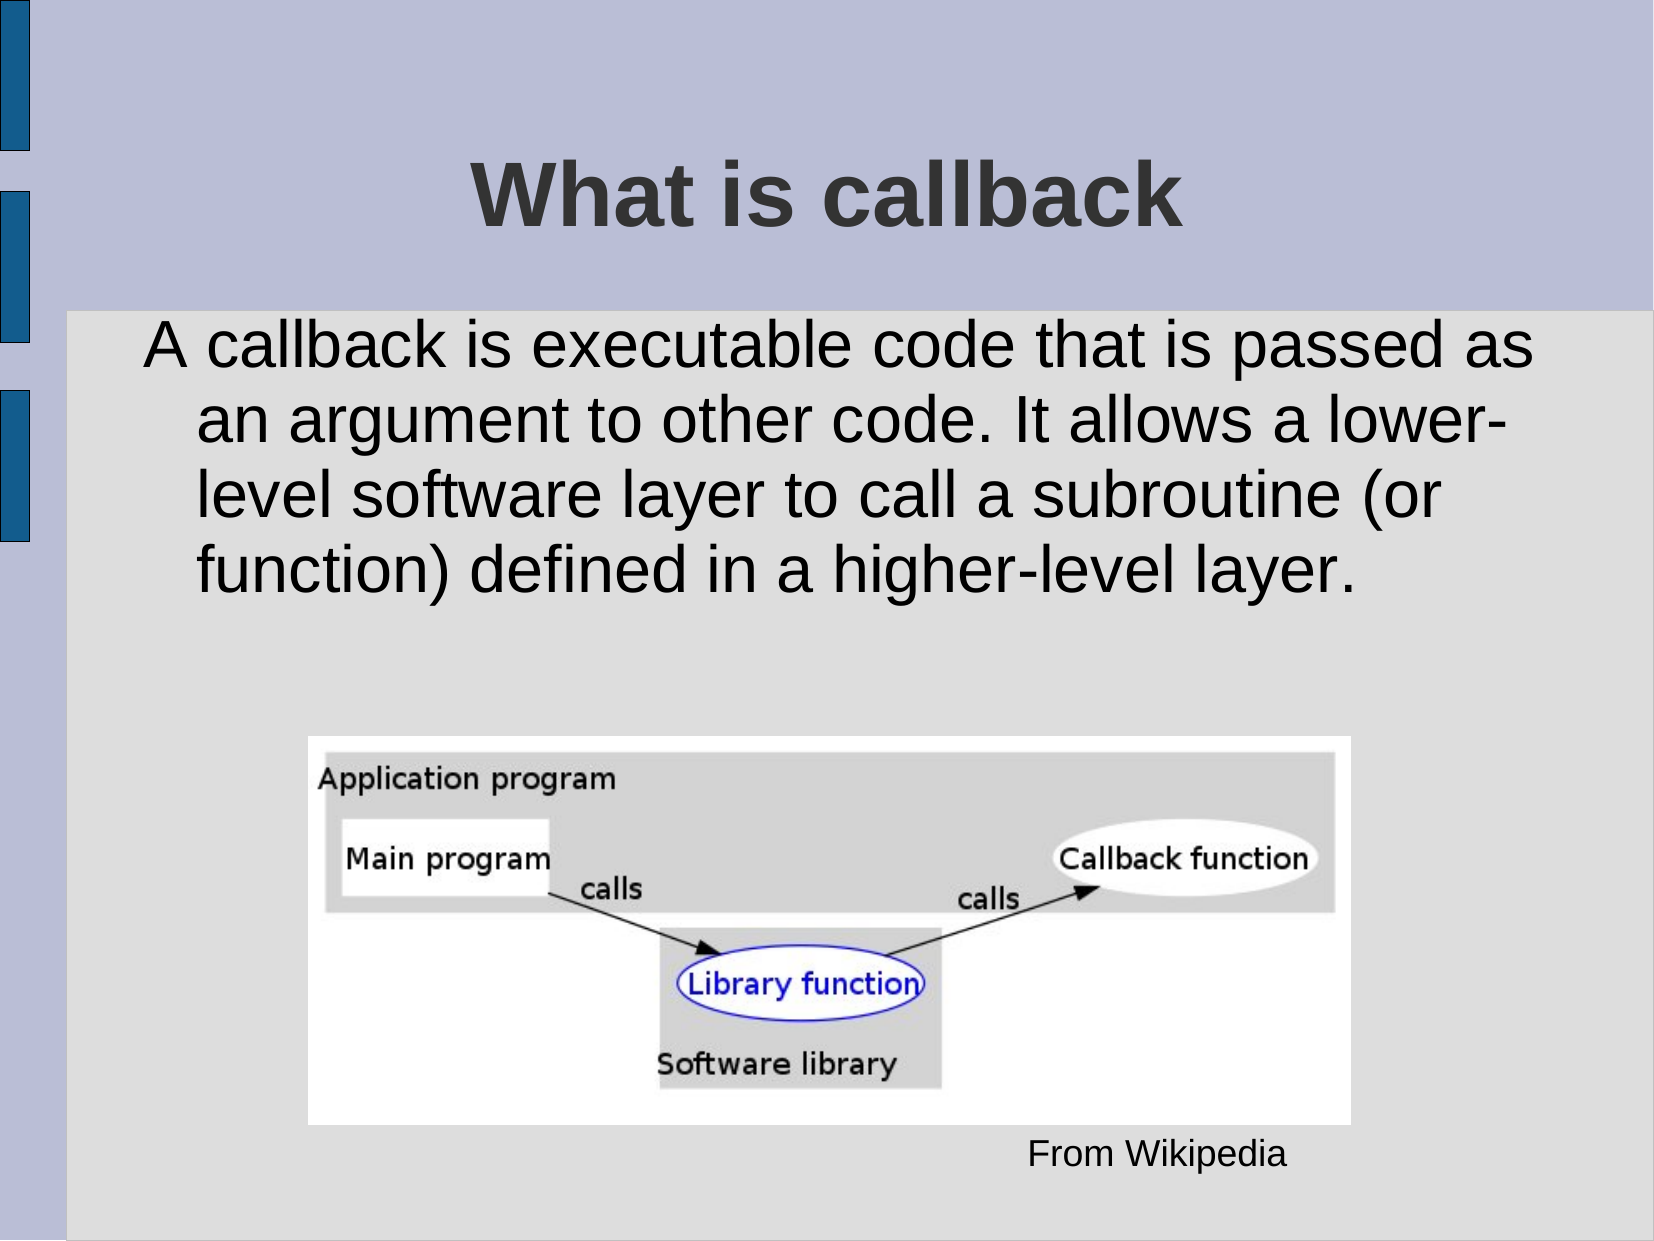

# What is callback
A callback is executable code that is passed as an argument to other code. It allows a lower-level software layer to call a subroutine (or function) defined in a higher-level layer.
From Wikipedia